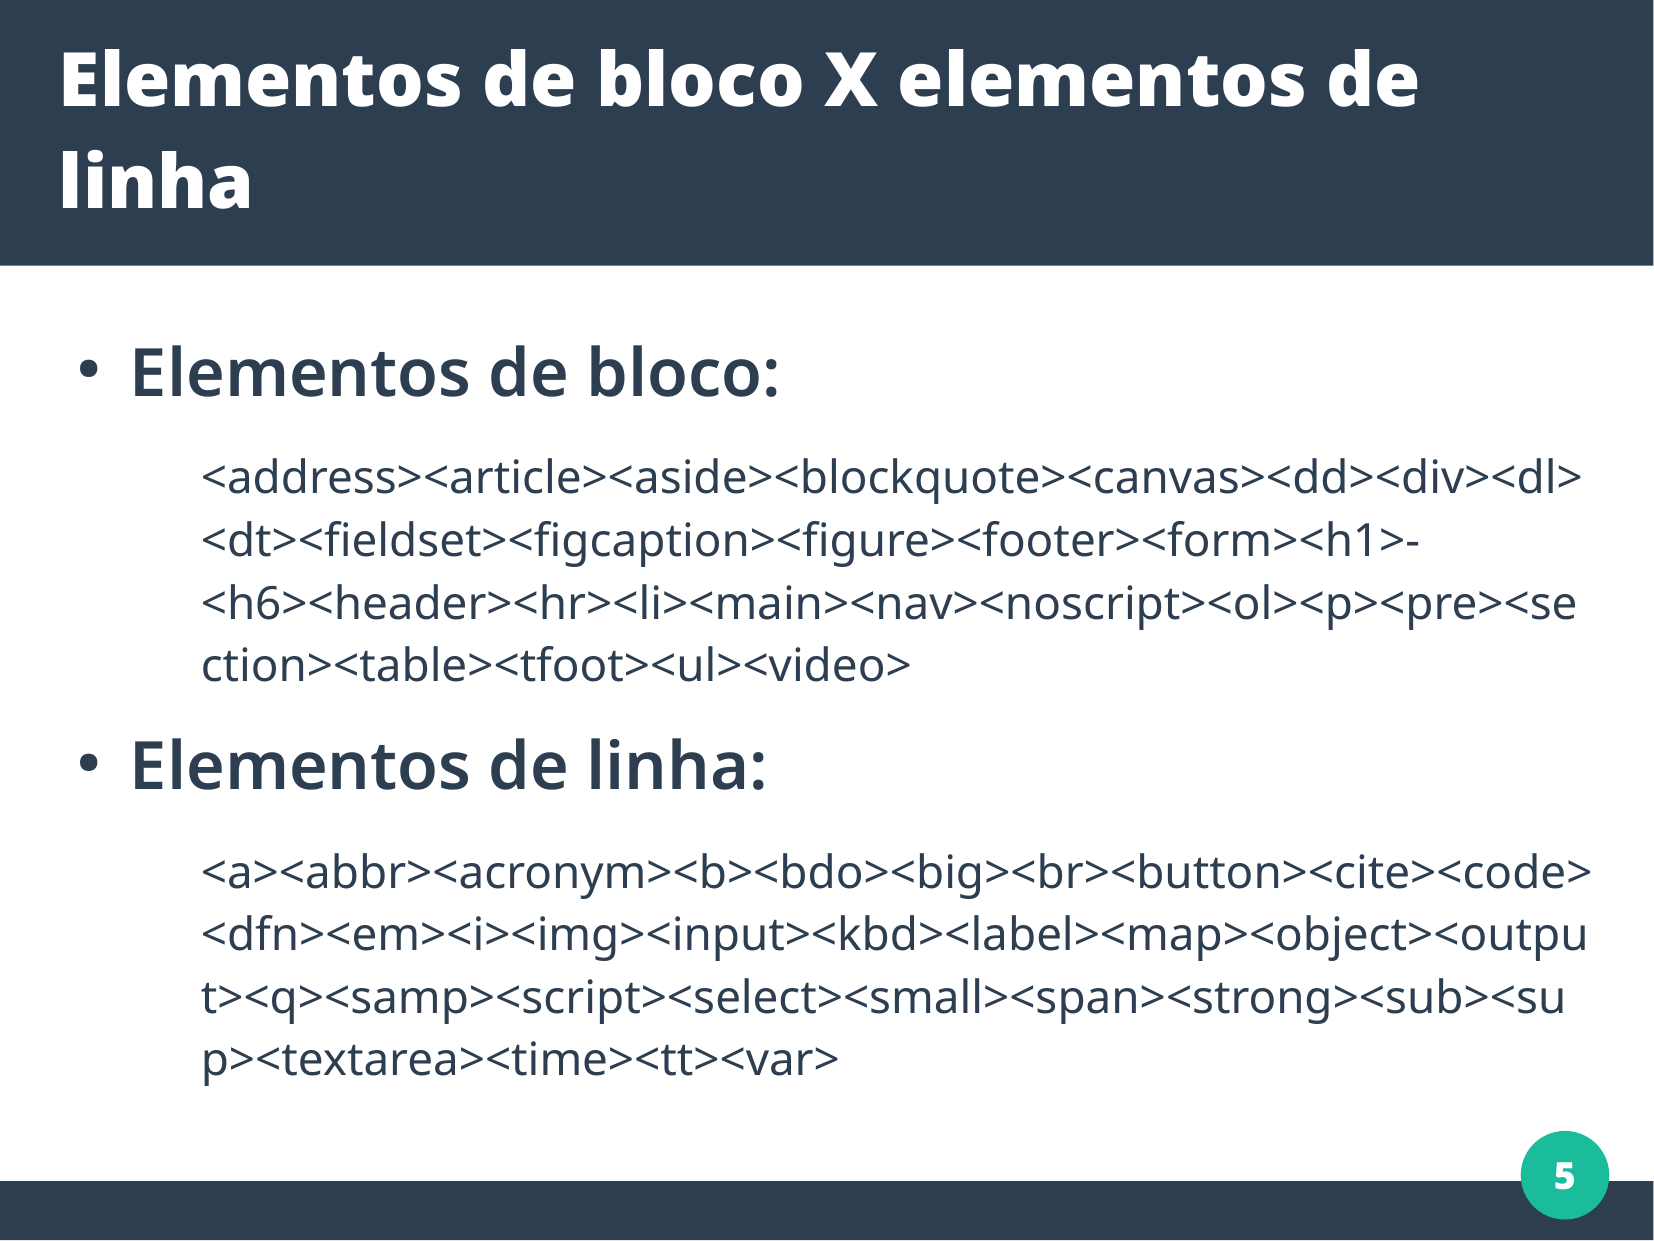

# Elementos de bloco X elementos de linha
Elementos de bloco:
<address><article><aside><blockquote><canvas><dd><div><dl><dt><fieldset><figcaption><figure><footer><form><h1>-<h6><header><hr><li><main><nav><noscript><ol><p><pre><section><table><tfoot><ul><video>
Elementos de linha:
<a><abbr><acronym><b><bdo><big><br><button><cite><code><dfn><em><i><img><input><kbd><label><map><object><output><q><samp><script><select><small><span><strong><sub><sup><textarea><time><tt><var>
5